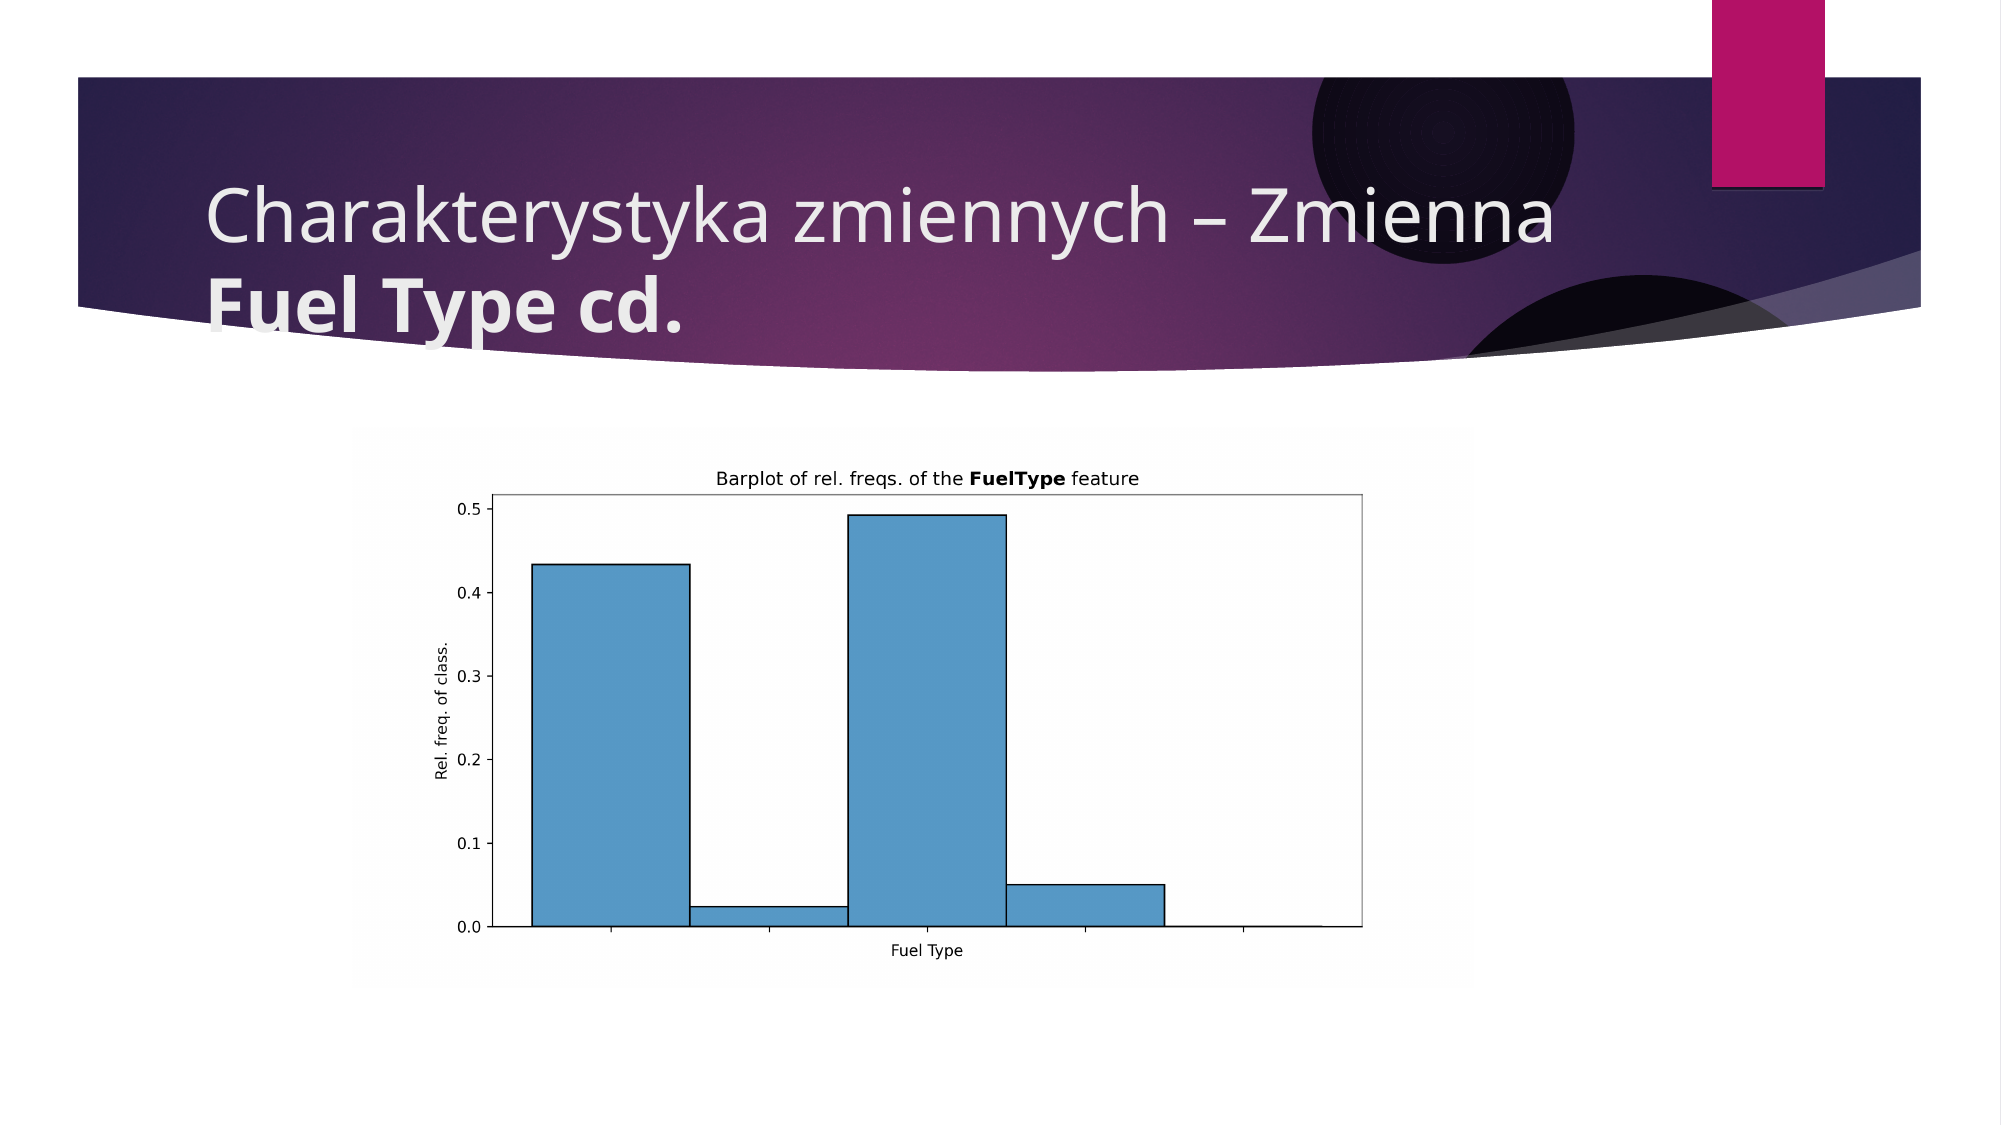

# Charakterystyka zmiennych – Zmienna Fuel Type cd.